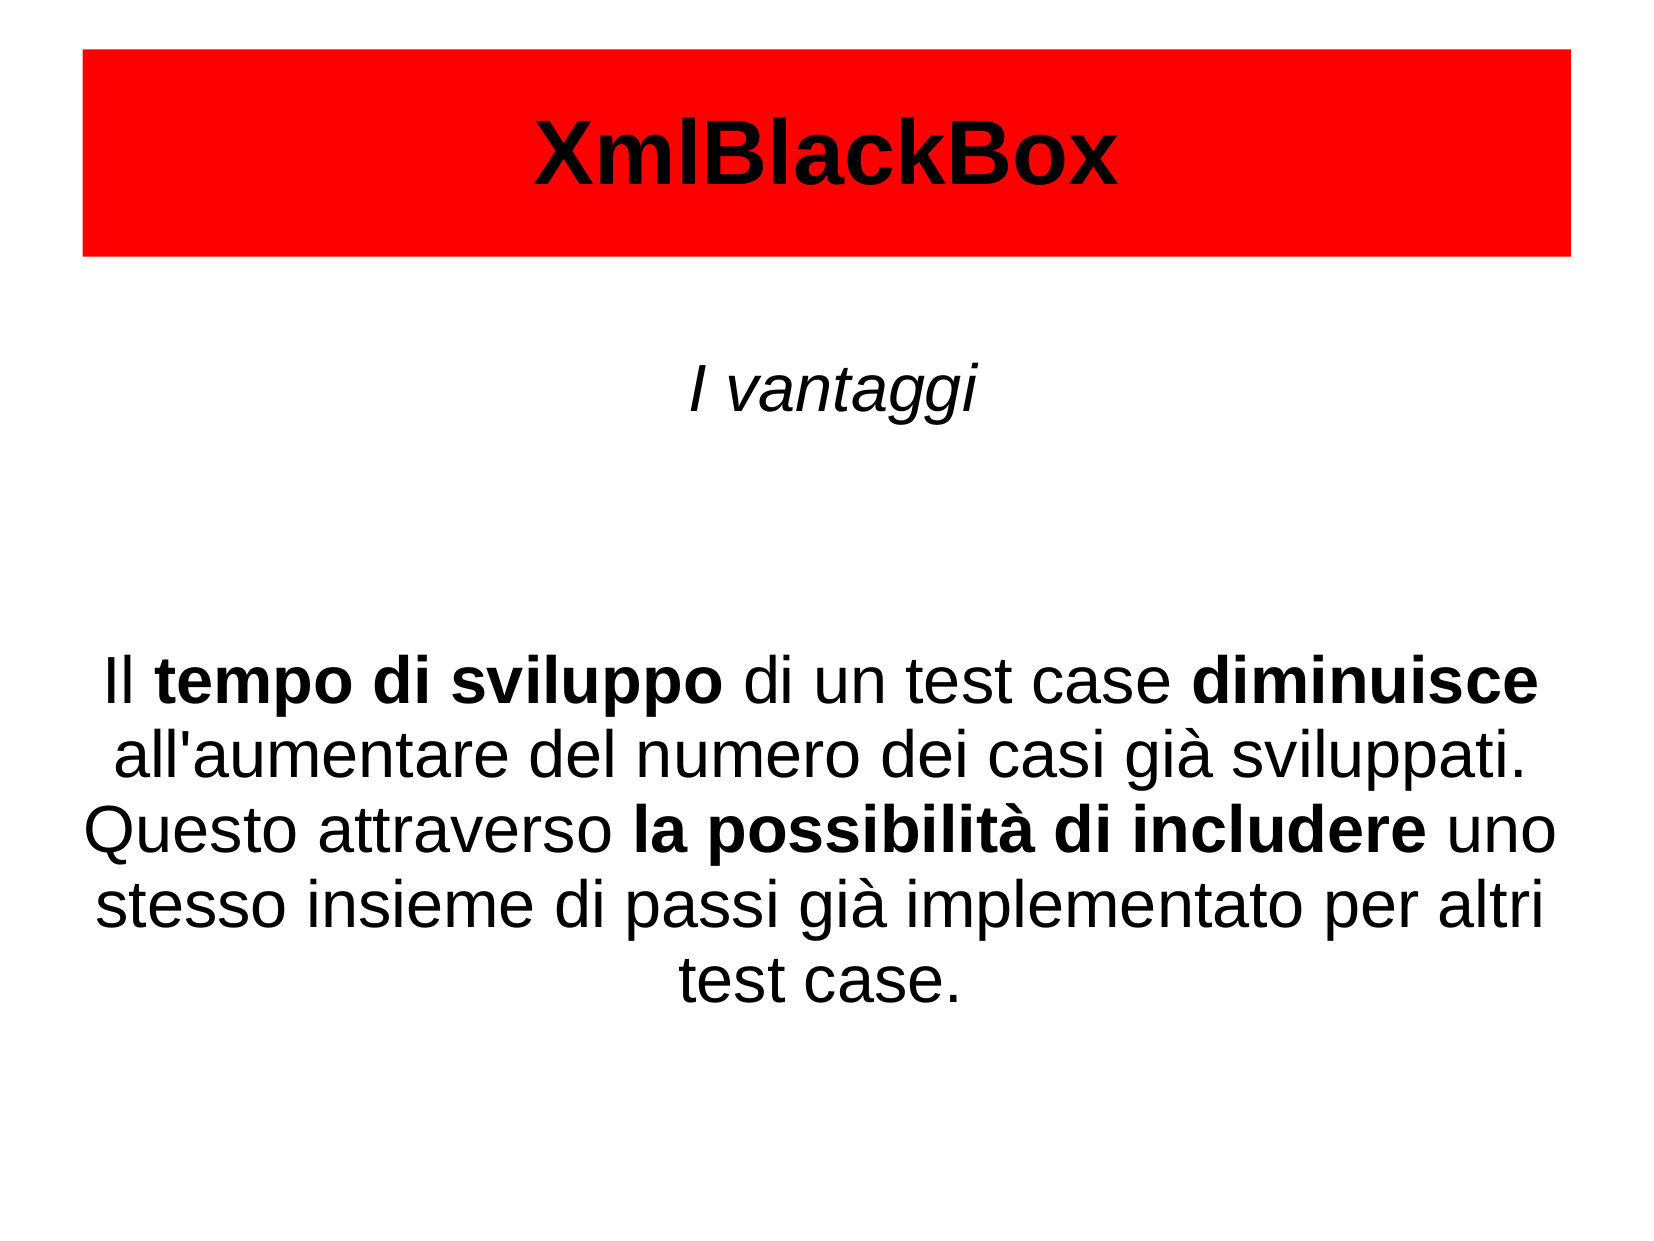

# XmlBlackBox
I vantaggi
Il tempo di sviluppo di un test case diminuisce all'aumentare del numero dei casi già sviluppati. Questo attraverso la possibilità di includere uno stesso insieme di passi già implementato per altri test case.